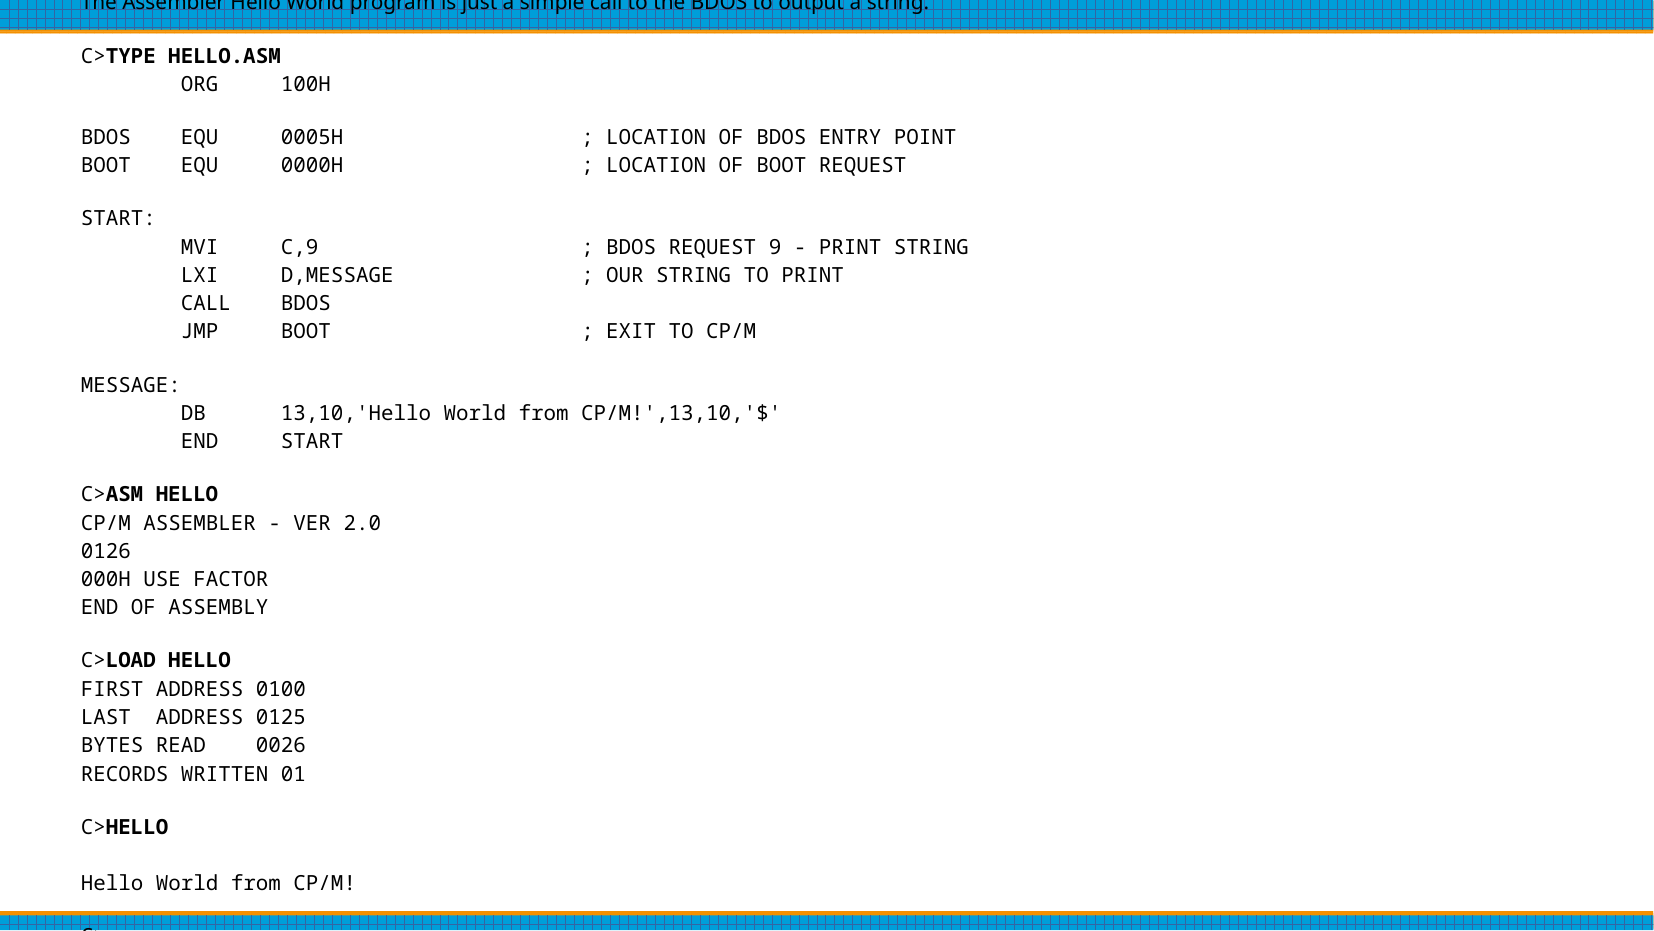

The Assembler Hello World program is just a simple call to the BDOS to output a string.
C>TYPE HELLO.ASM
 ORG 100H
BDOS EQU 0005H ; LOCATION OF BDOS ENTRY POINT
BOOT EQU 0000H ; LOCATION OF BOOT REQUEST
START:
 MVI C,9 ; BDOS REQUEST 9 - PRINT STRING
 LXI D,MESSAGE ; OUR STRING TO PRINT
 CALL BDOS
 JMP BOOT ; EXIT TO CP/M
MESSAGE:
 DB 13,10,'Hello World from CP/M!',13,10,'$'
 END START
C>ASM HELLO
CP/M ASSEMBLER - VER 2.0
0126
000H USE FACTOR
END OF ASSEMBLY
C>LOAD HELLO
FIRST ADDRESS 0100
LAST ADDRESS 0125
BYTES READ 0026
RECORDS WRITTEN 01
C>HELLO
Hello World from CP/M!
C>